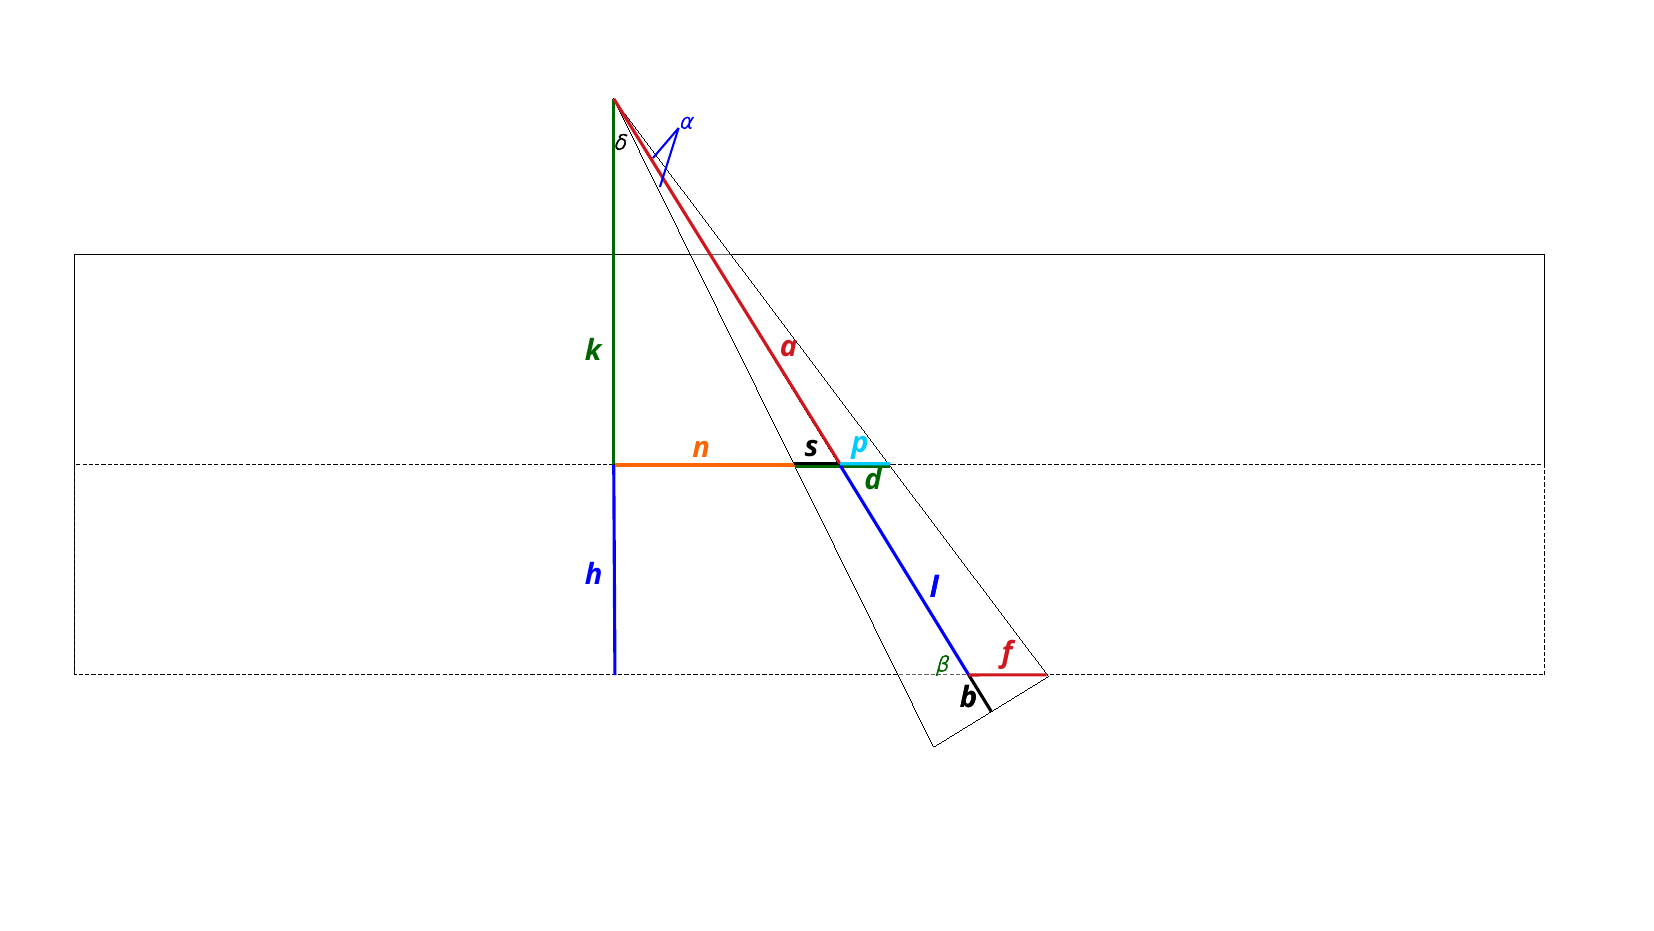

α
δ
a
k
p
s
n
d
h
l
l
f
β
b
b